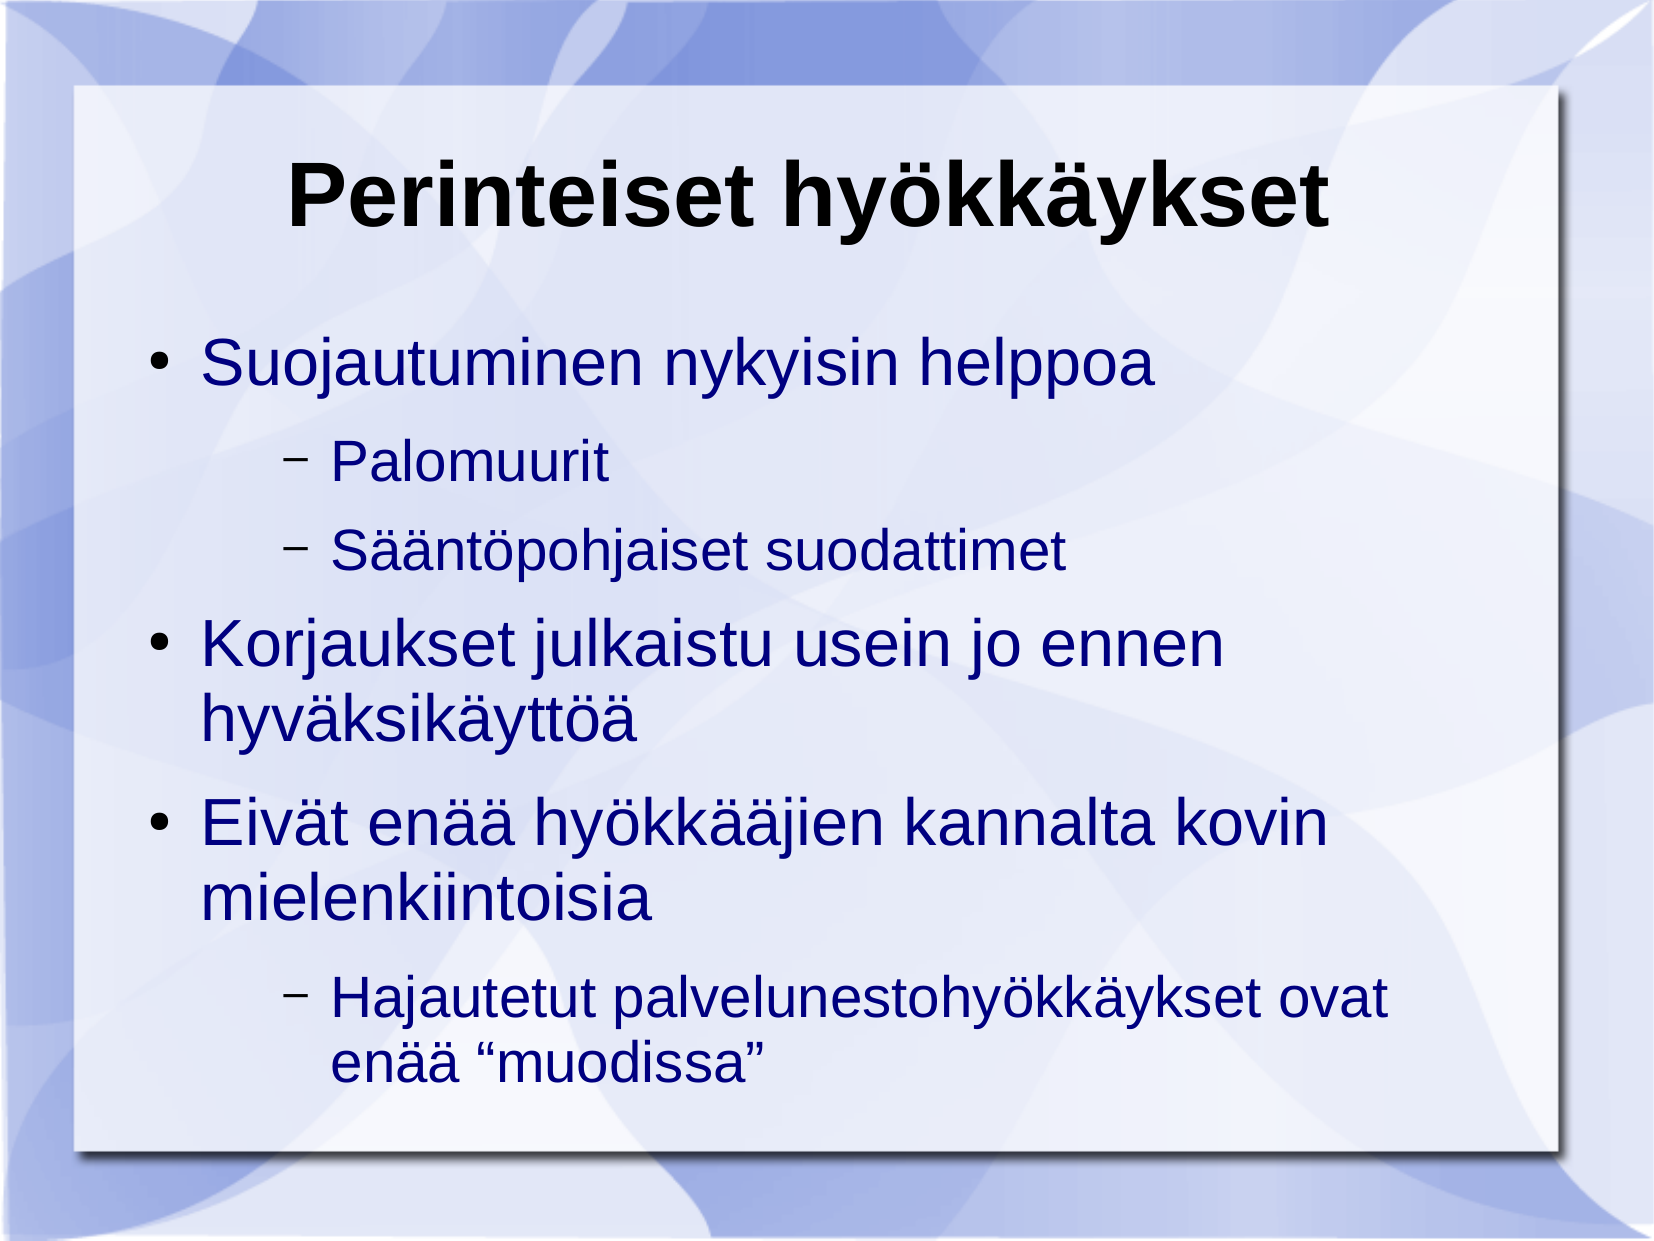

# Perinteiset hyökkäykset
Suojautuminen nykyisin helppoa
Palomuurit
Sääntöpohjaiset suodattimet
Korjaukset julkaistu usein jo ennen hyväksikäyttöä
Eivät enää hyökkääjien kannalta kovin mielenkiintoisia
Hajautetut palvelunestohyökkäykset ovat enää “muodissa”